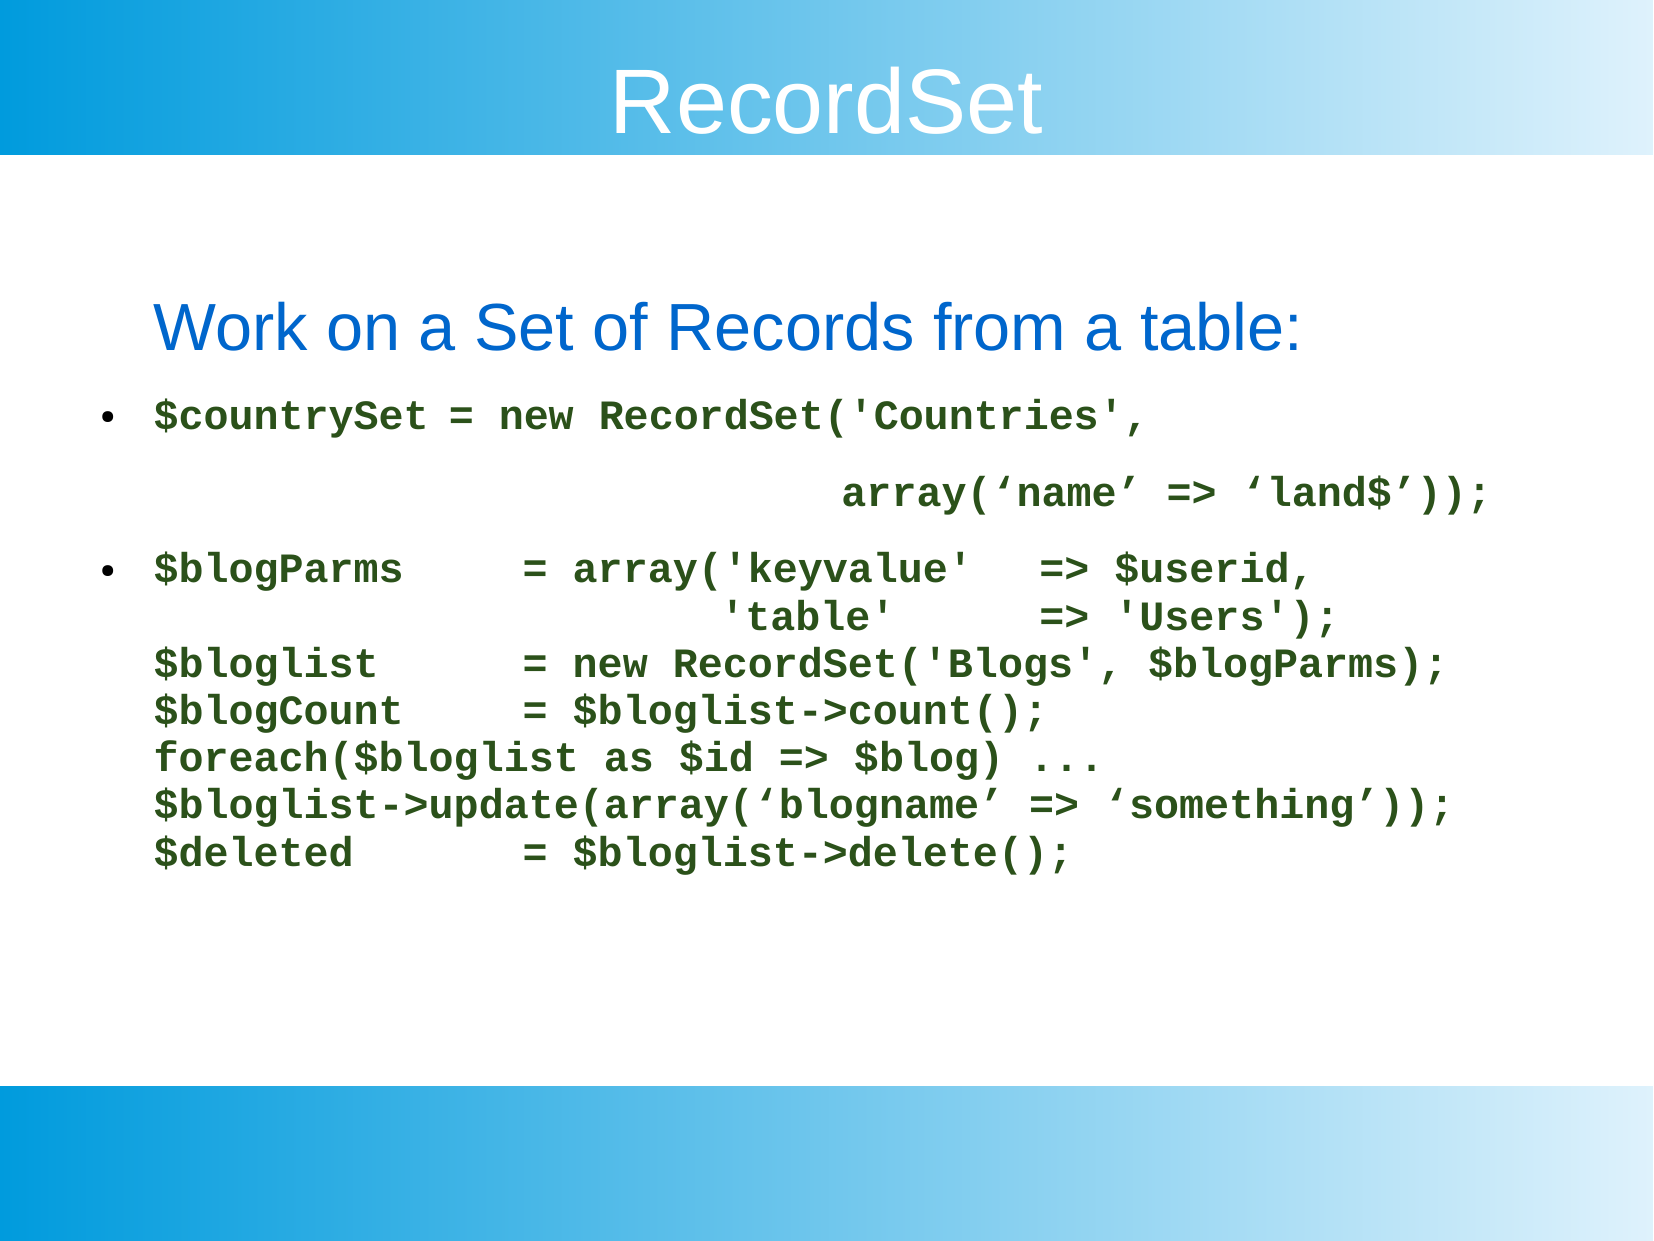

# RecordSet
Work on a Set of Records from a table:
$countrySet	= new RecordSet('Countries',
 array(‘name’ => ‘land$’));
$blogParms		= array('keyvalue'	=> $userid,
 			 'table'		=> 'Users');
$bloglist		= new RecordSet('Blogs', $blogParms);
$blogCount		= $bloglist->count();
foreach($bloglist as $id => $blog) ...
$bloglist->update(array(‘blogname’ => ‘something’));
$deleted			= $bloglist->delete();